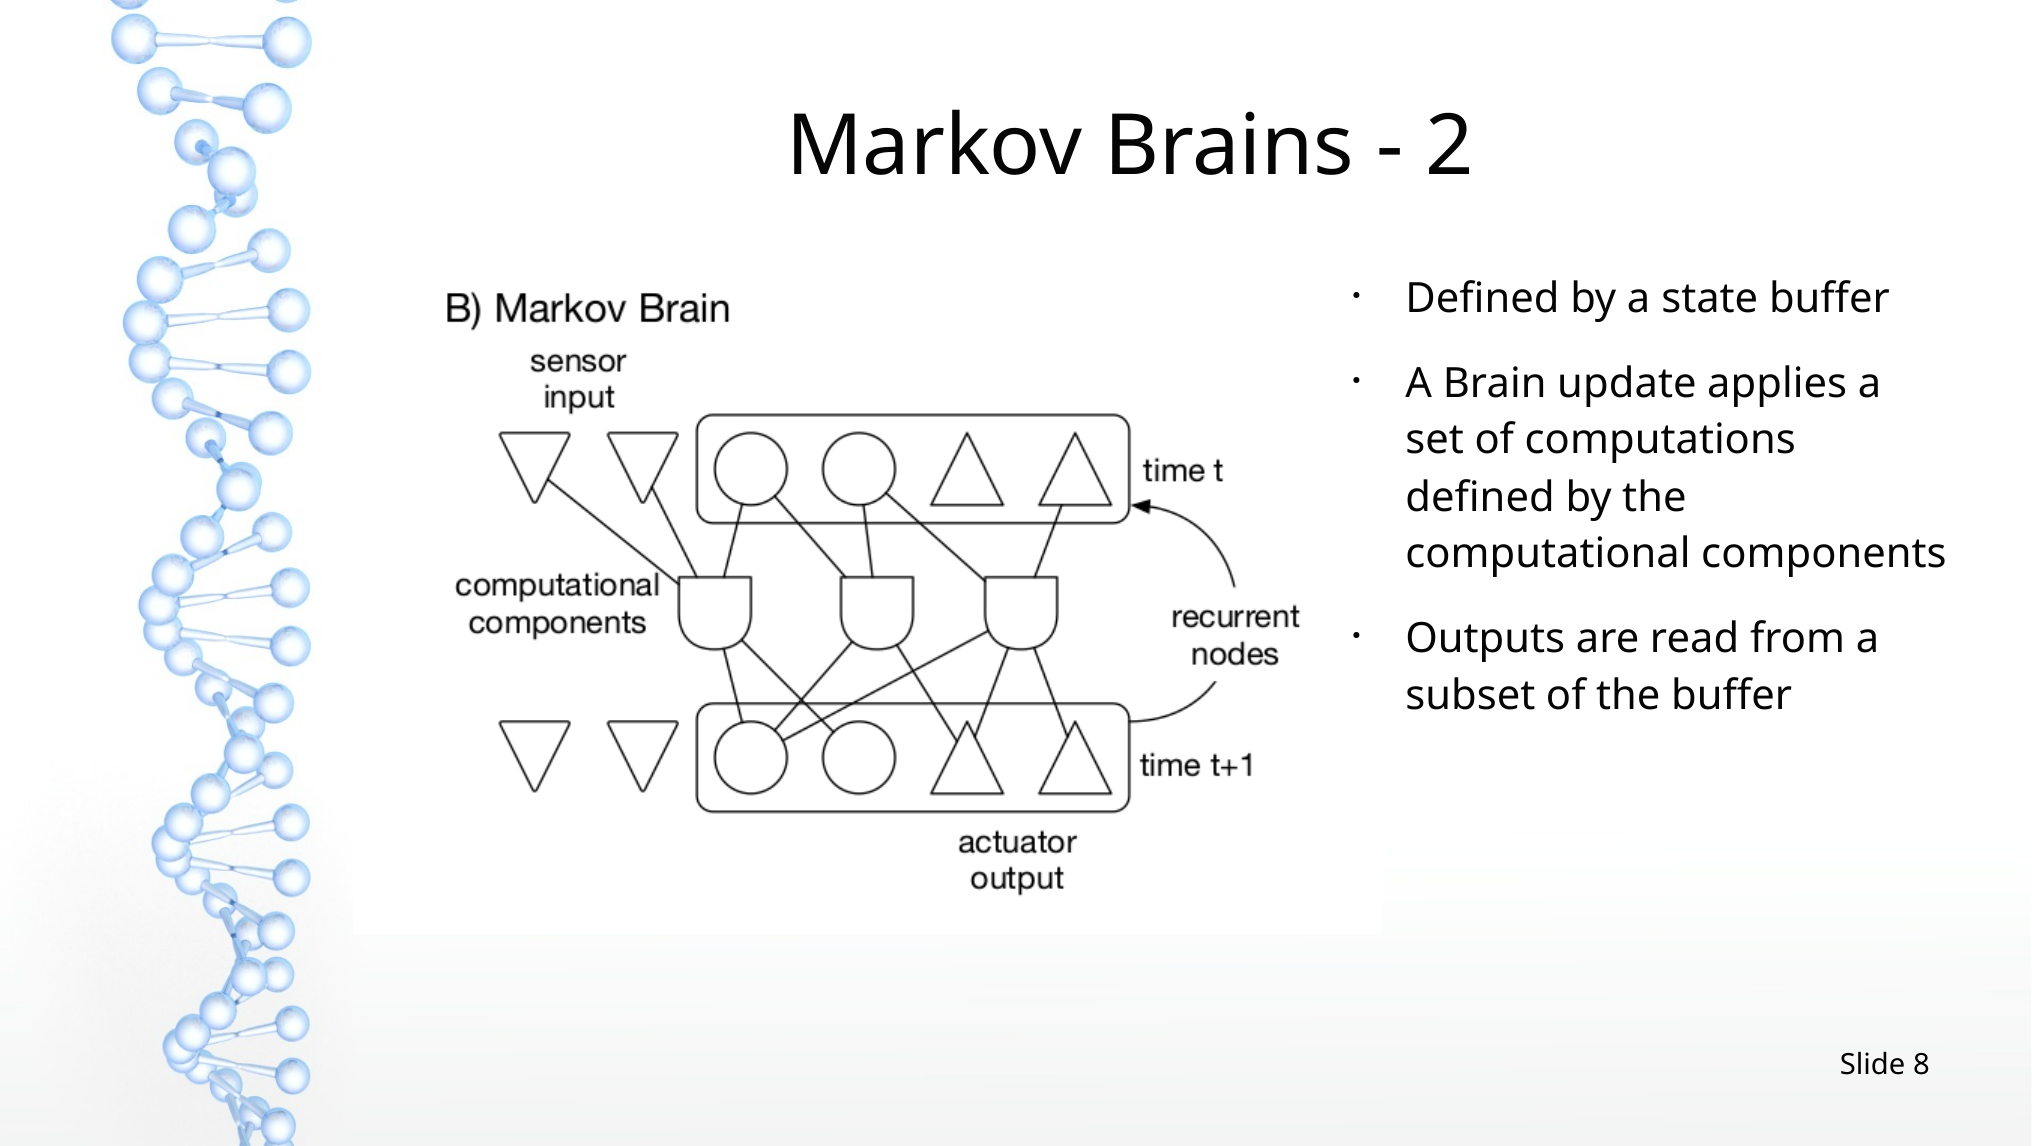

# Markov Brains - 2
Defined by a state buffer
A Brain update applies a set of computations defined by the computational components
Outputs are read from a subset of the buffer
8